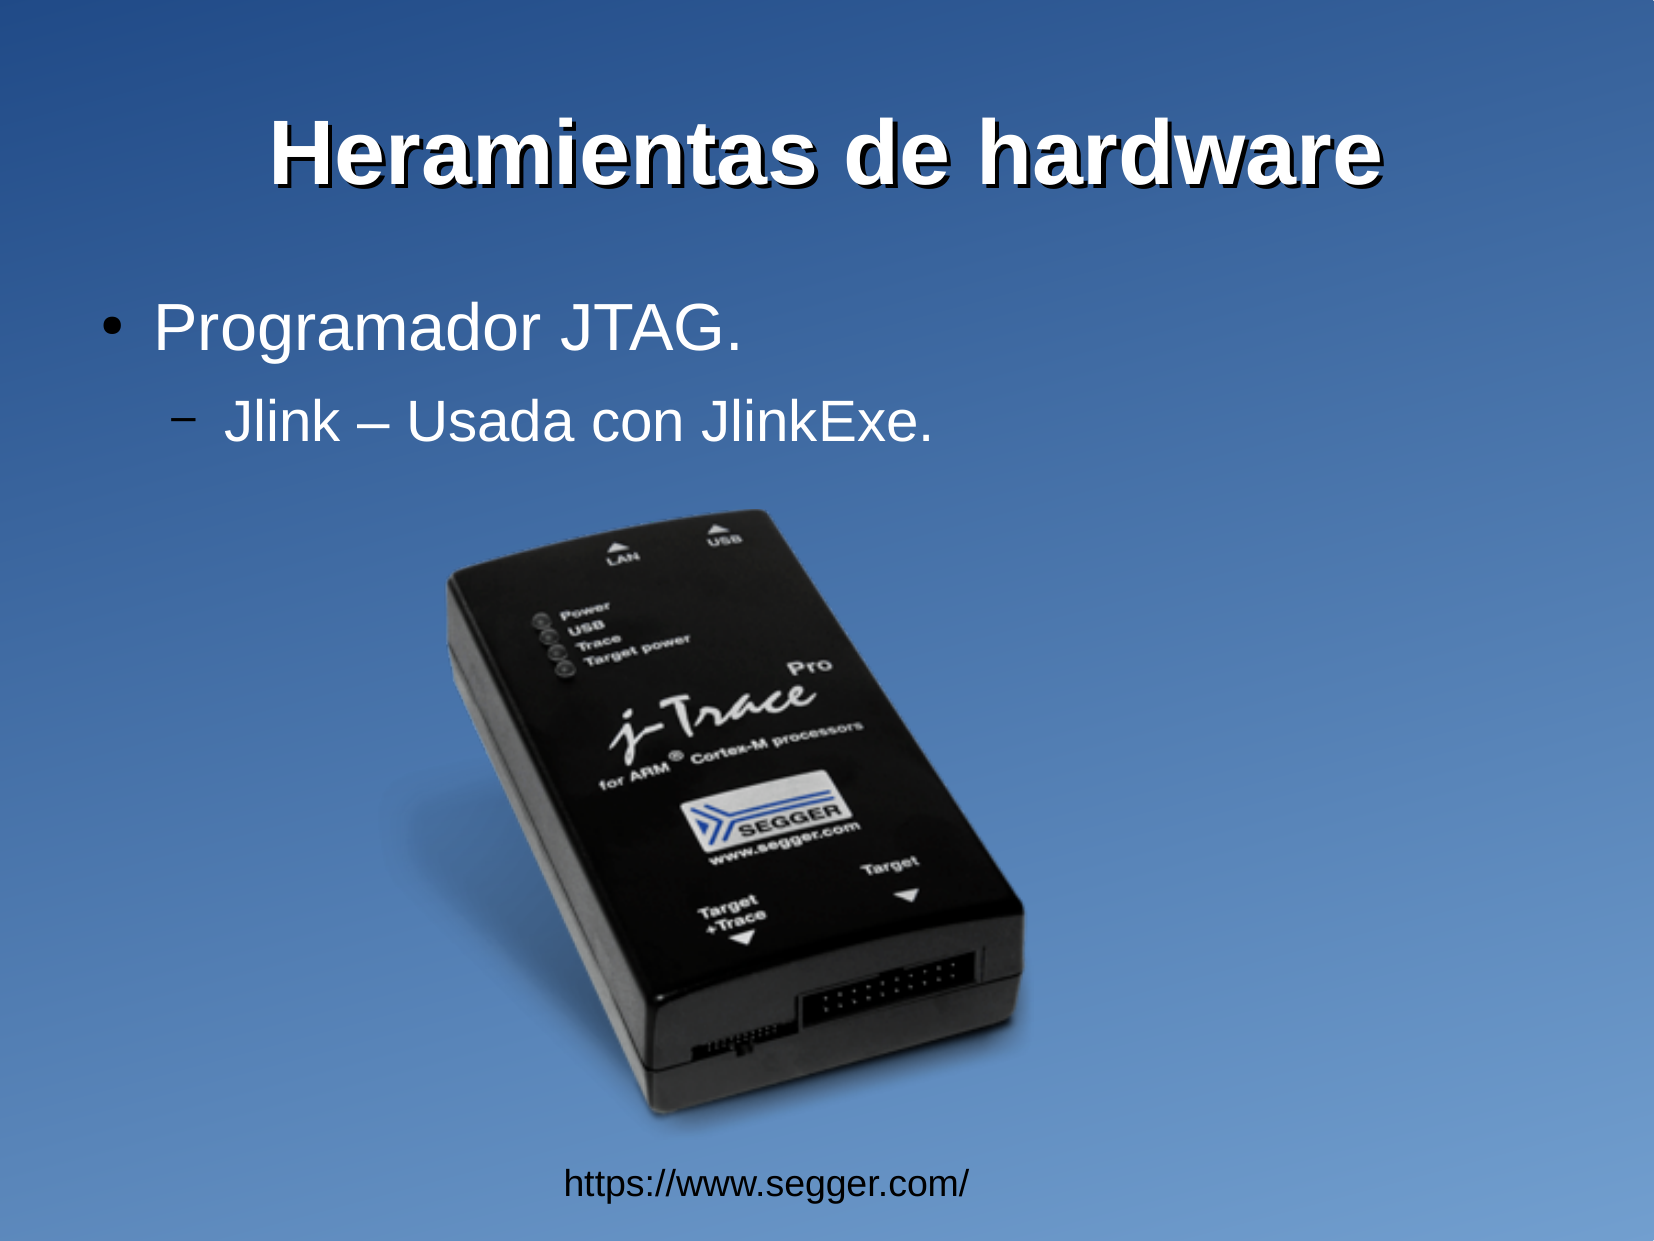

# Heramientas de hardware
Programador JTAG.
Jlink – Usada con JlinkExe.
https://www.segger.com/